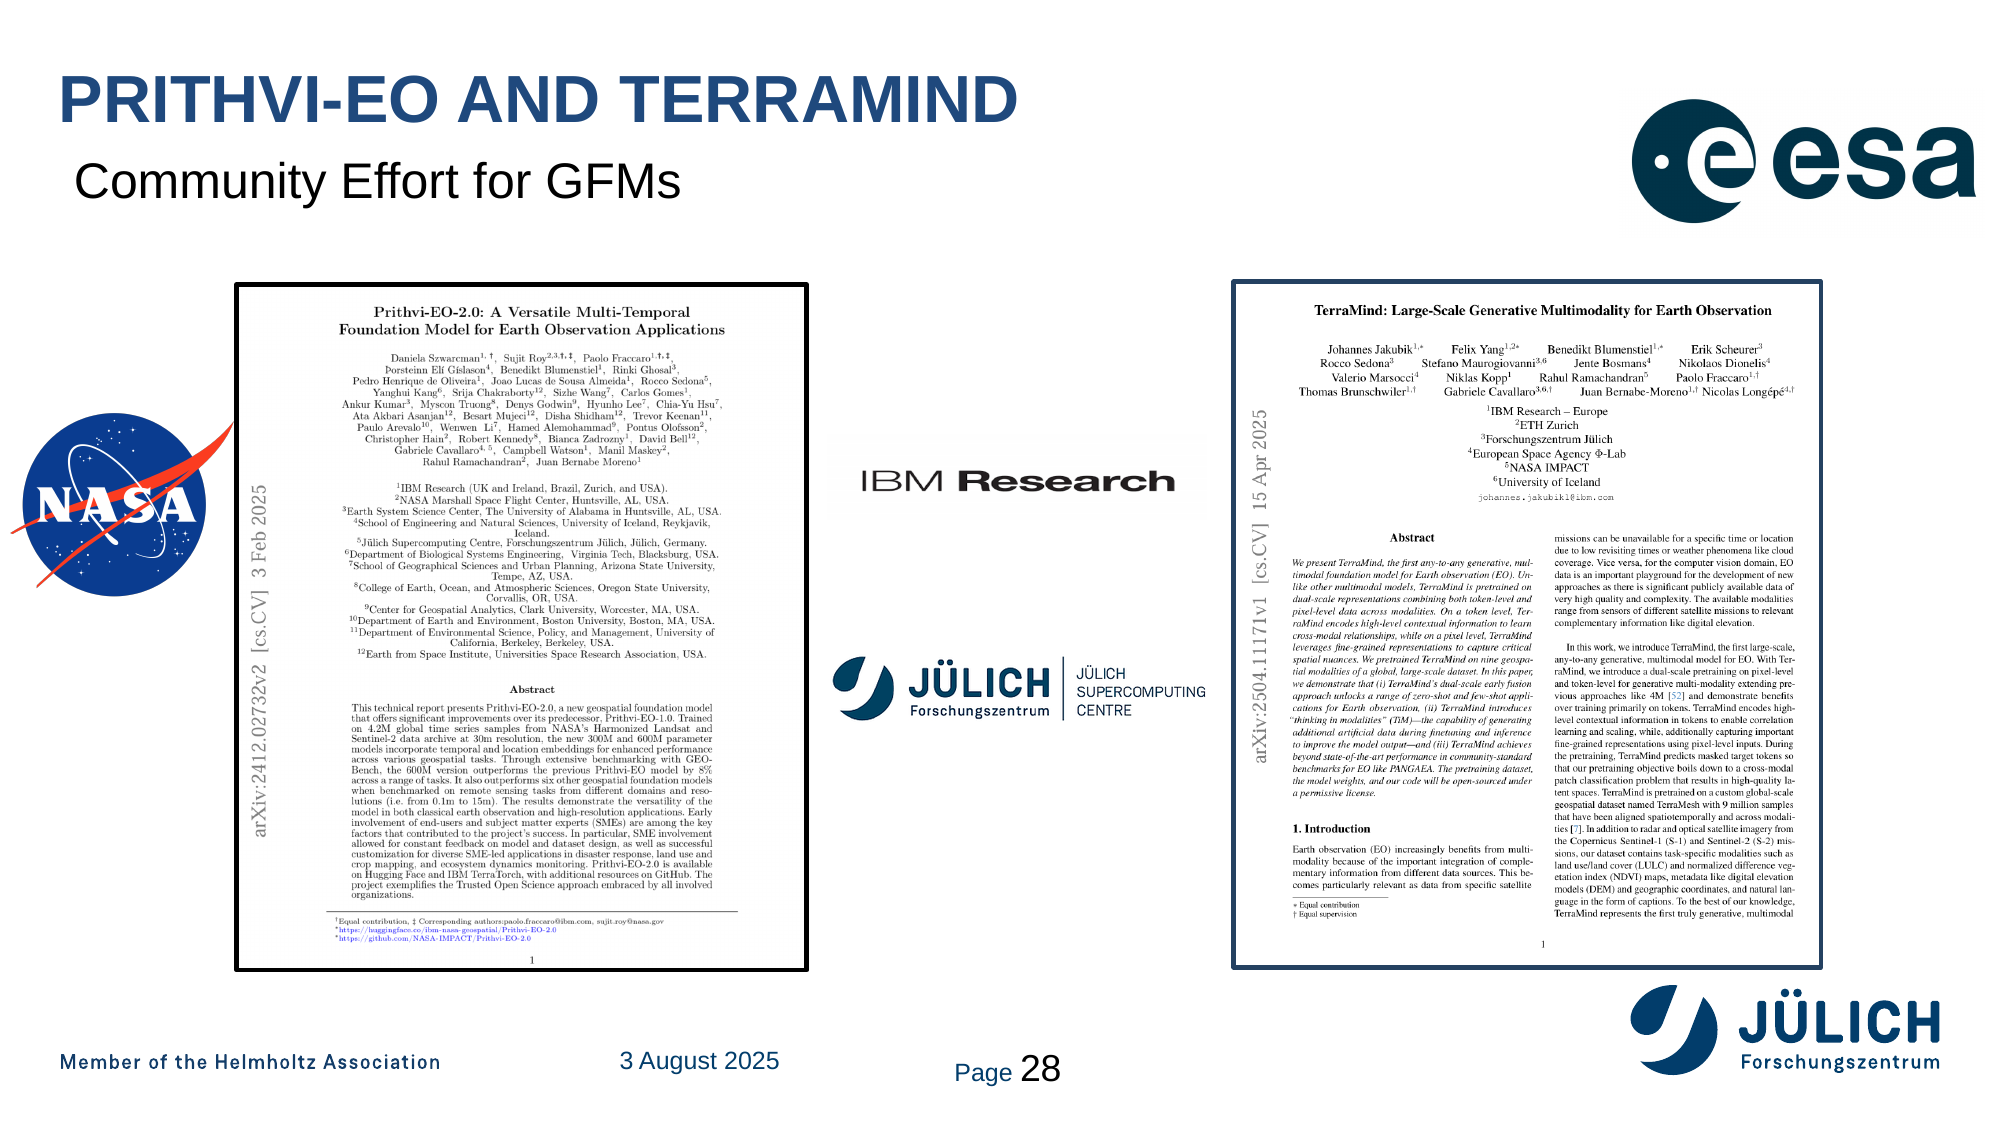

# Prithvi-Eo and terramind
Community Effort for GFMs
3 August 2025
Page